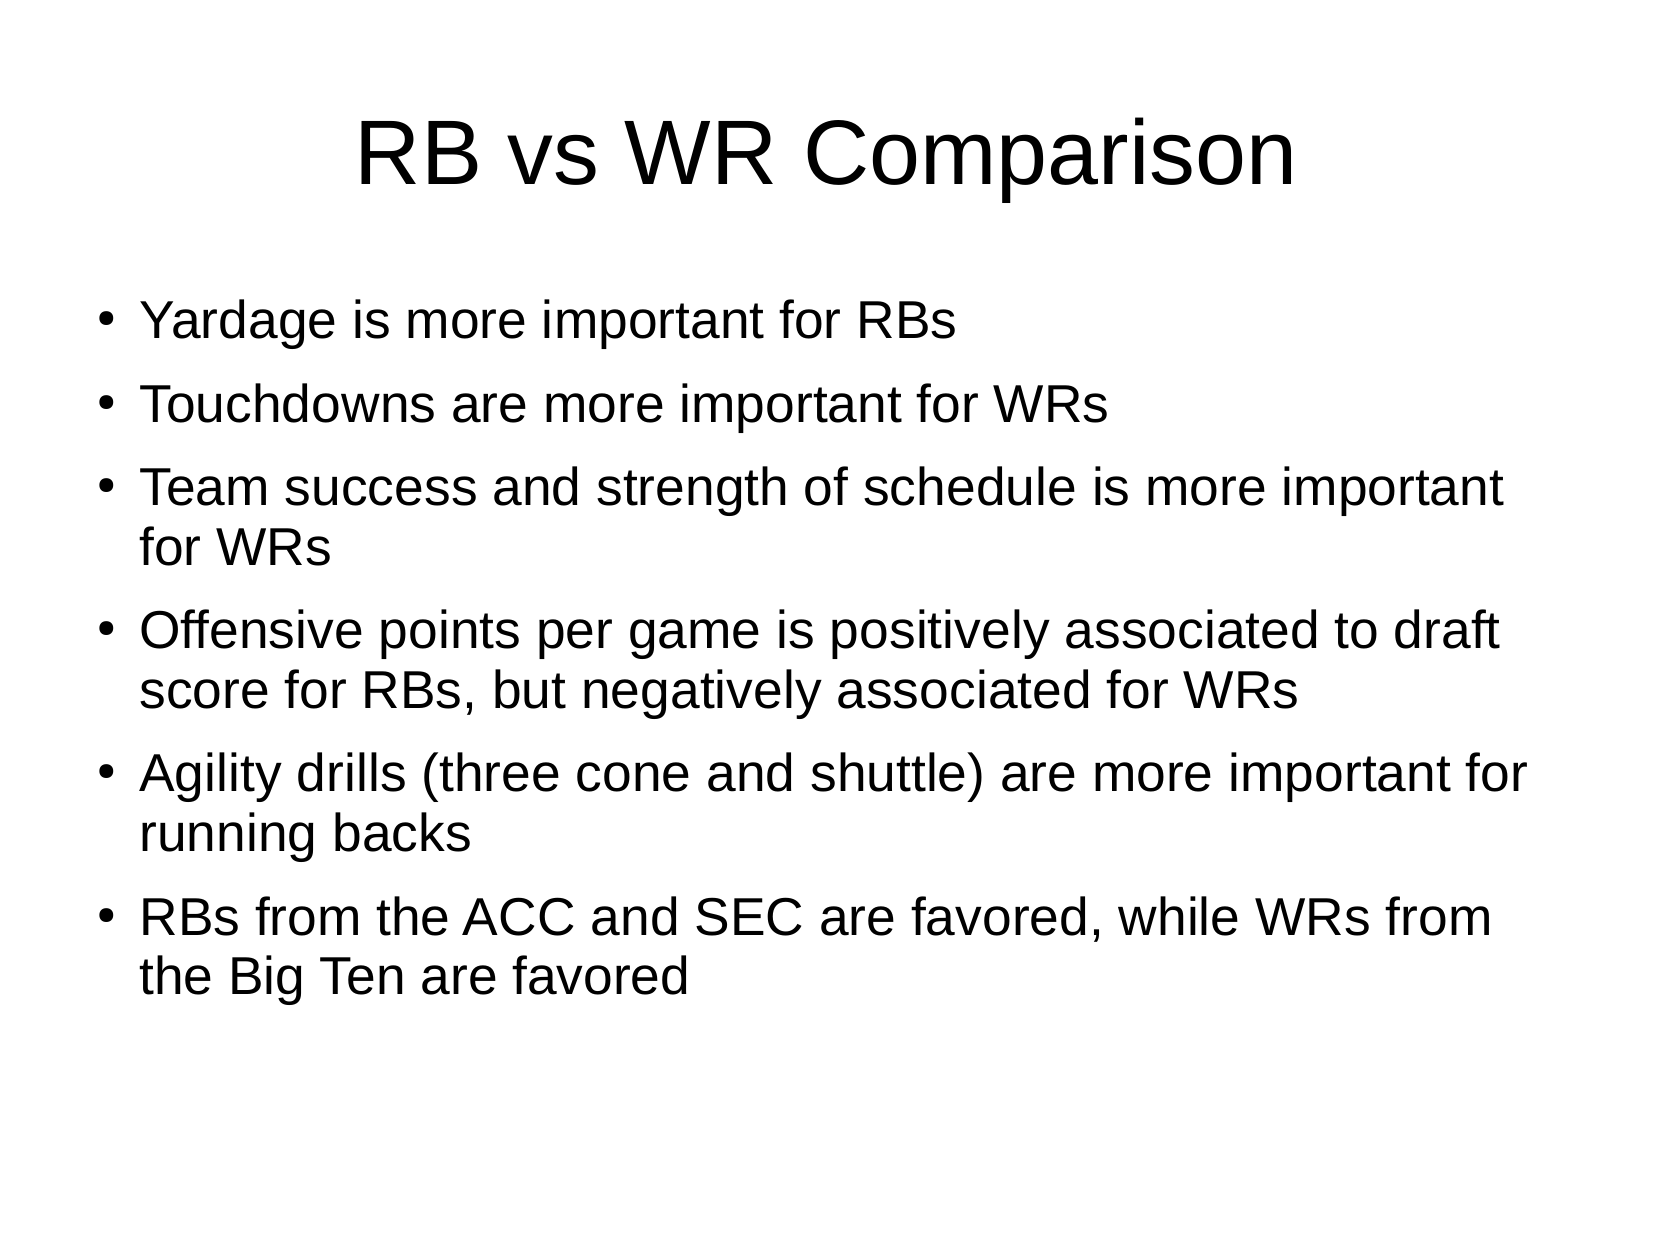

# RB vs WR Comparison
Yardage is more important for RBs
Touchdowns are more important for WRs
Team success and strength of schedule is more important for WRs
Offensive points per game is positively associated to draft score for RBs, but negatively associated for WRs
Agility drills (three cone and shuttle) are more important for running backs
RBs from the ACC and SEC are favored, while WRs from the Big Ten are favored